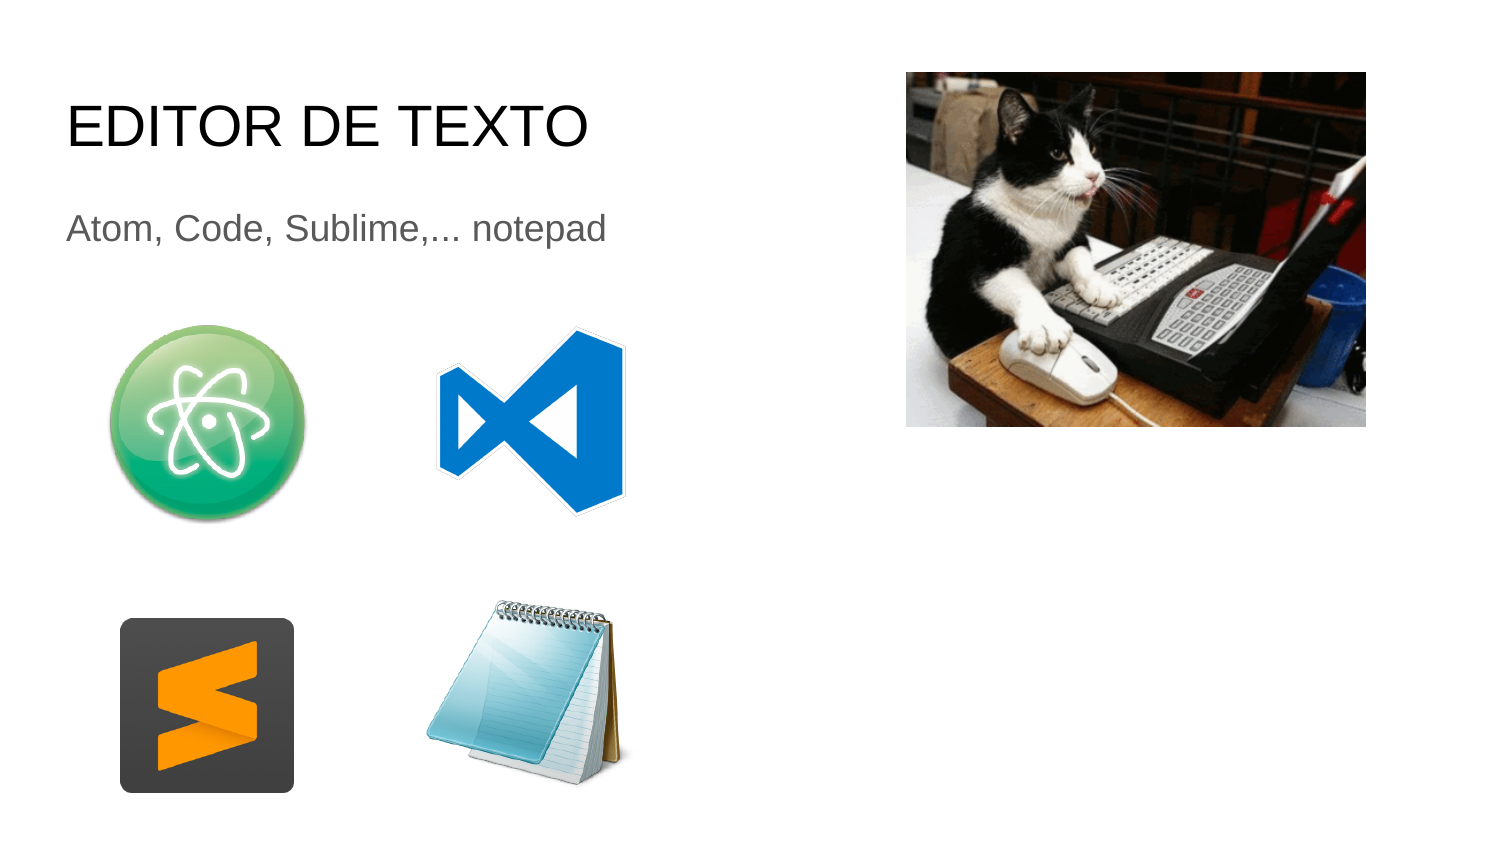

# EDITOR DE TEXTO
Atom, Code, Sublime,... notepad